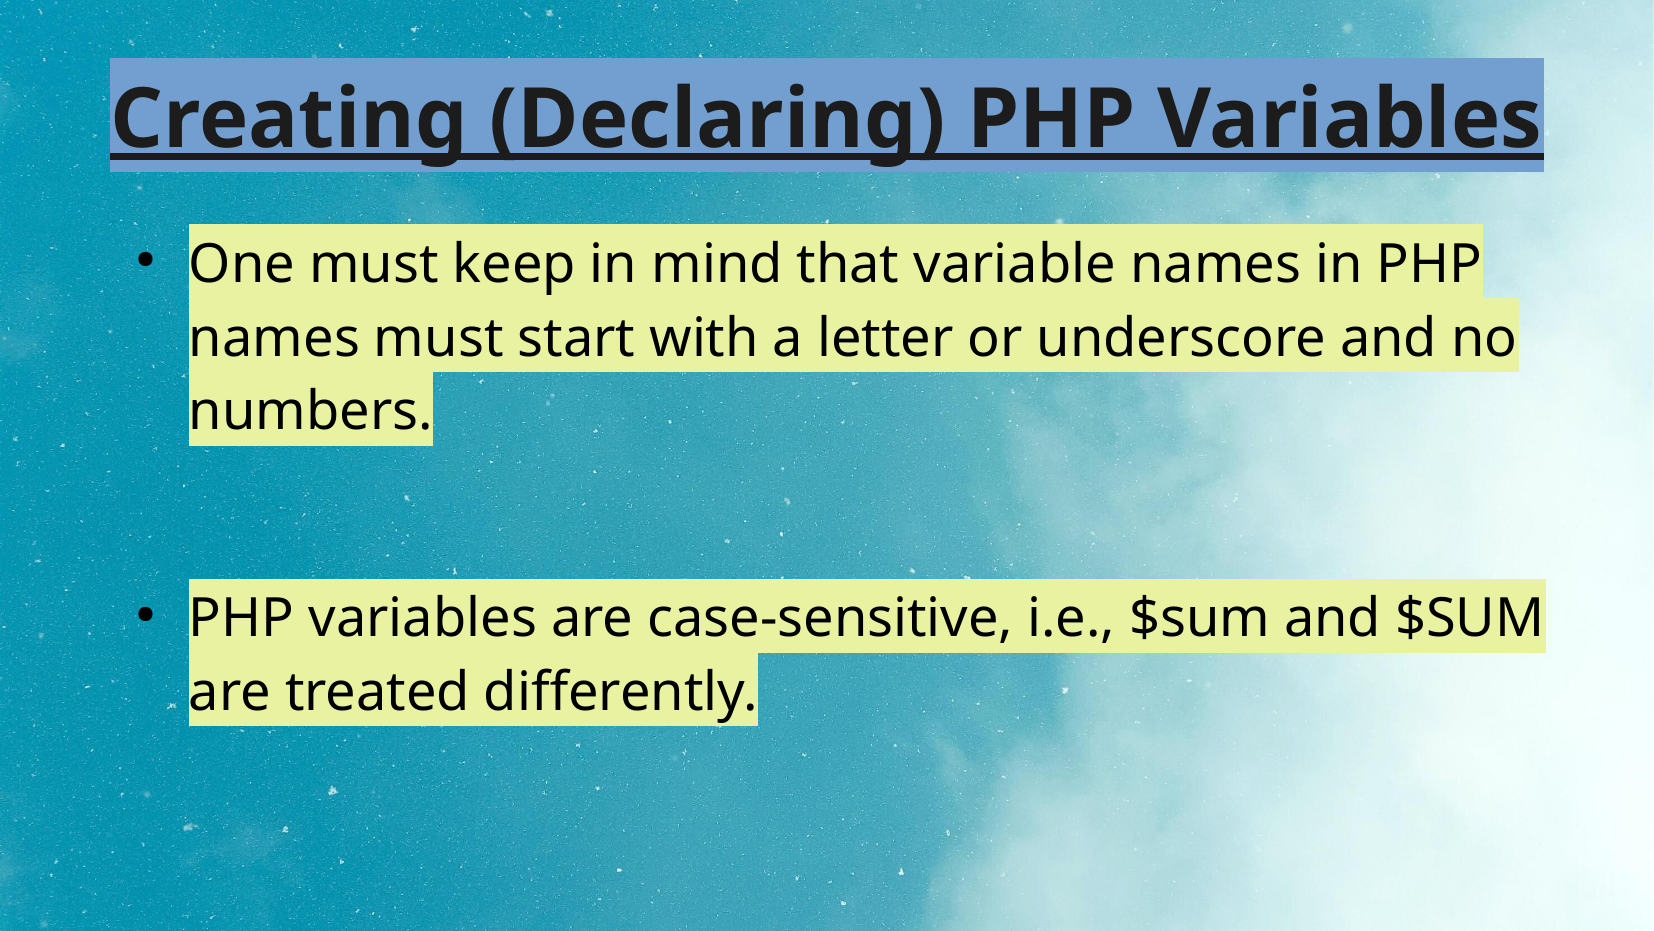

# Creating (Declaring) PHP Variables
One must keep in mind that variable names in PHP names must start with a letter or underscore and no numbers.
PHP variables are case-sensitive, i.e., $sum and $SUM are treated differently.